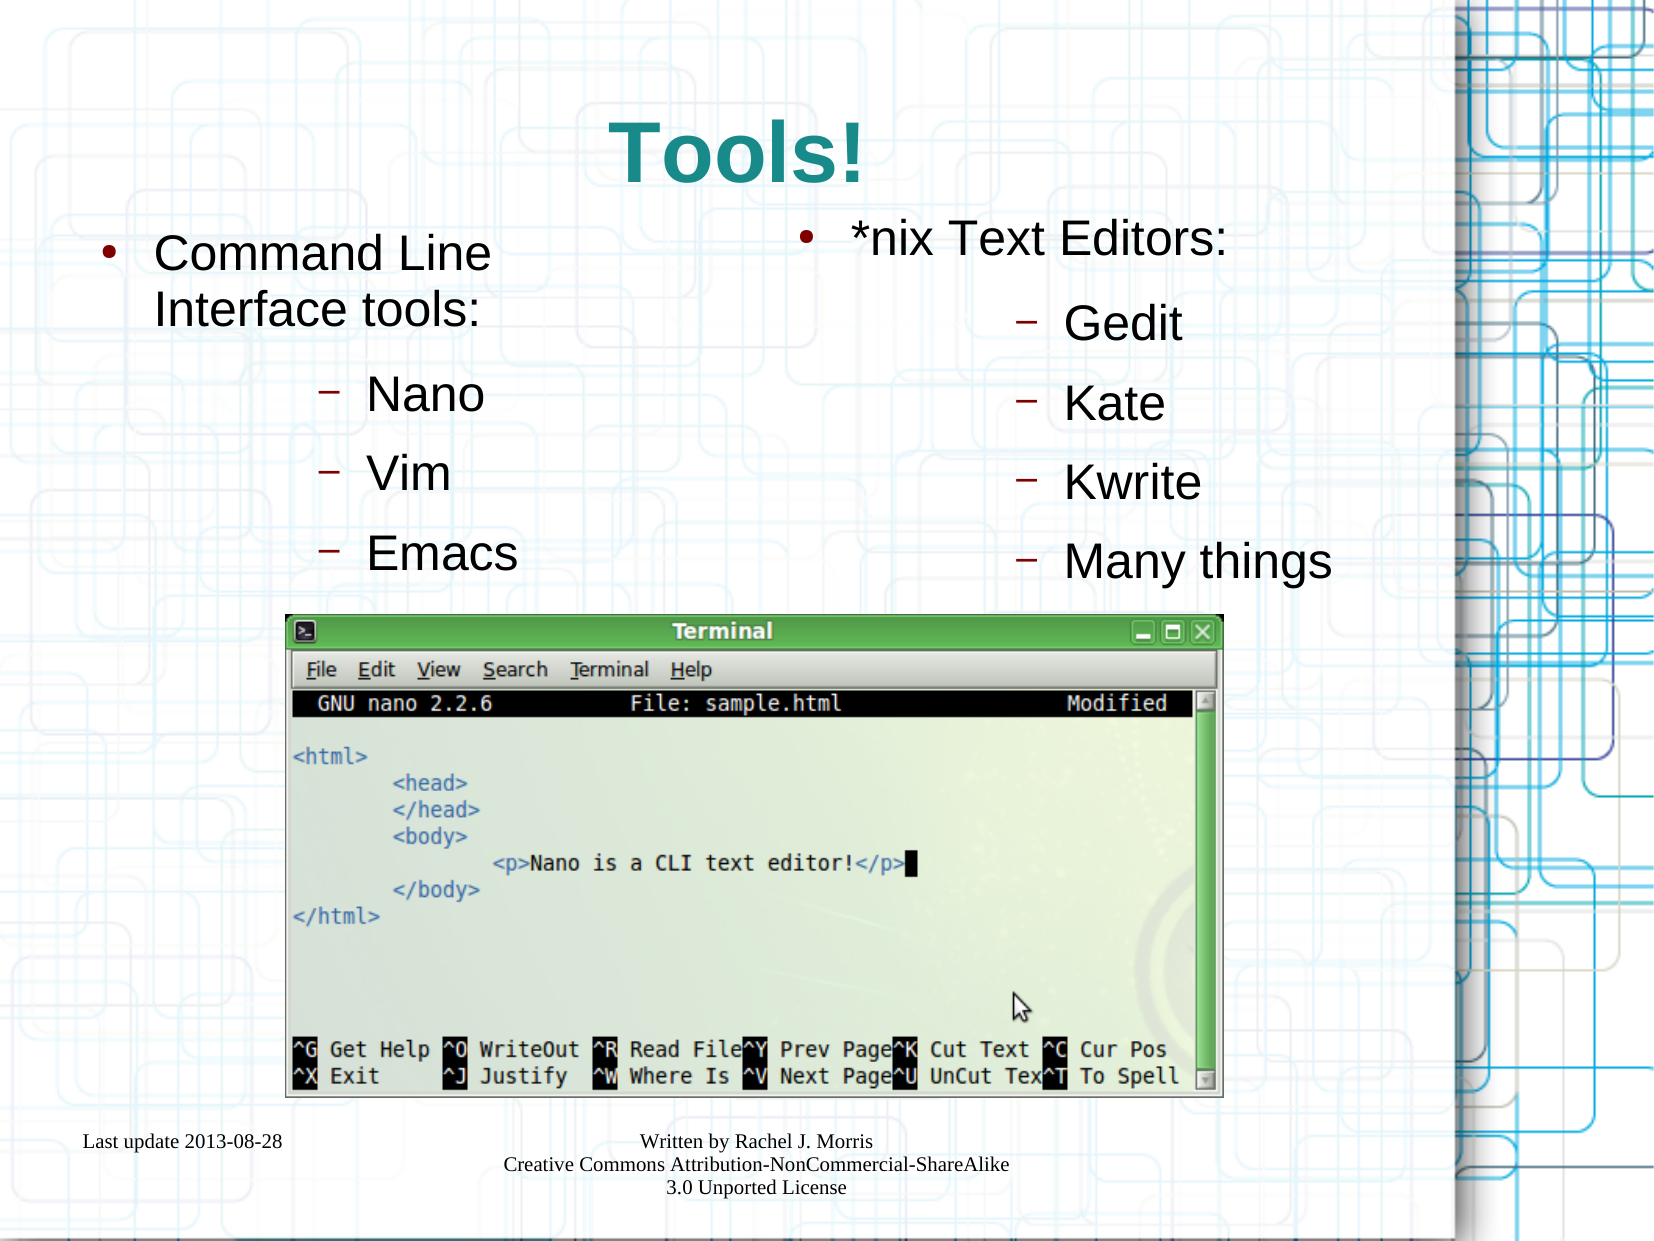

# Tools!
*nix Text Editors:
Gedit
Kate
Kwrite
Many things
Command Line Interface tools:
Nano
Vim
Emacs